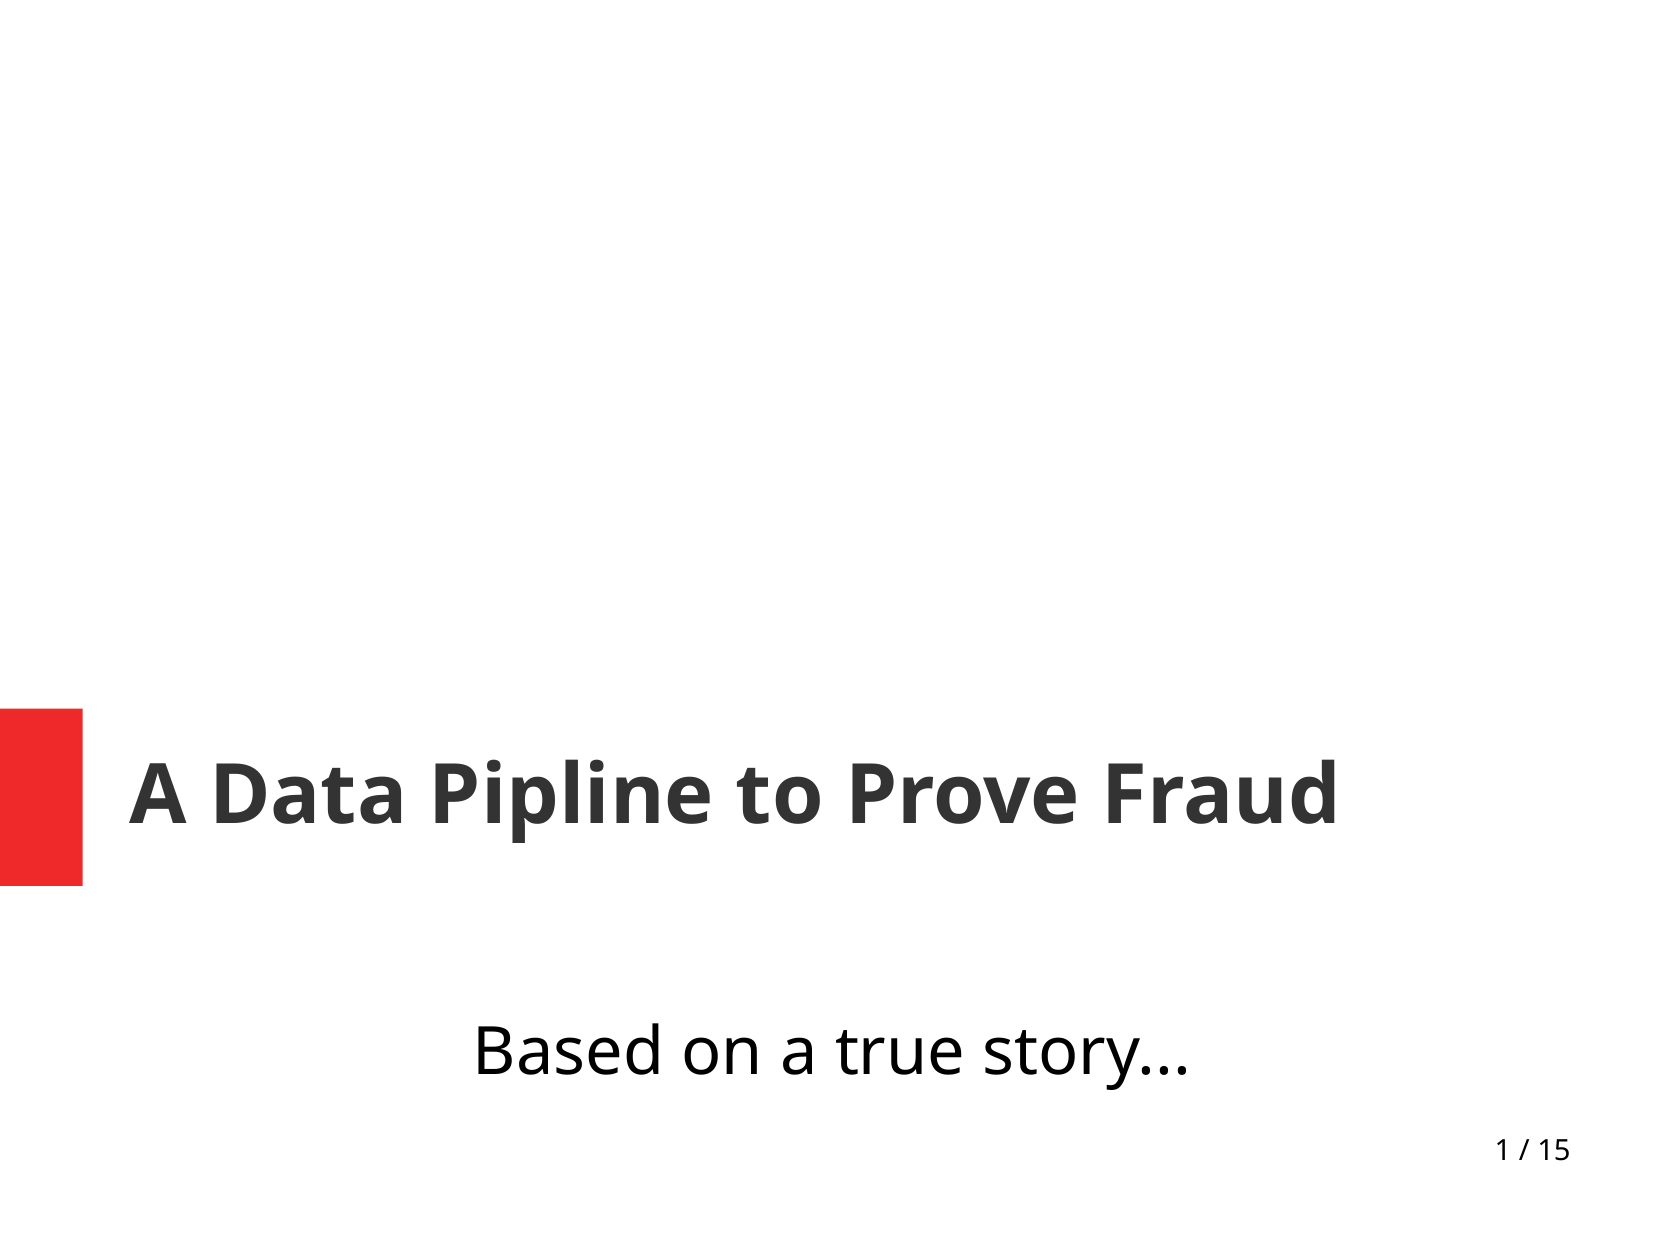

# A Data Pipline to Prove Fraud
Based on a true story...
1